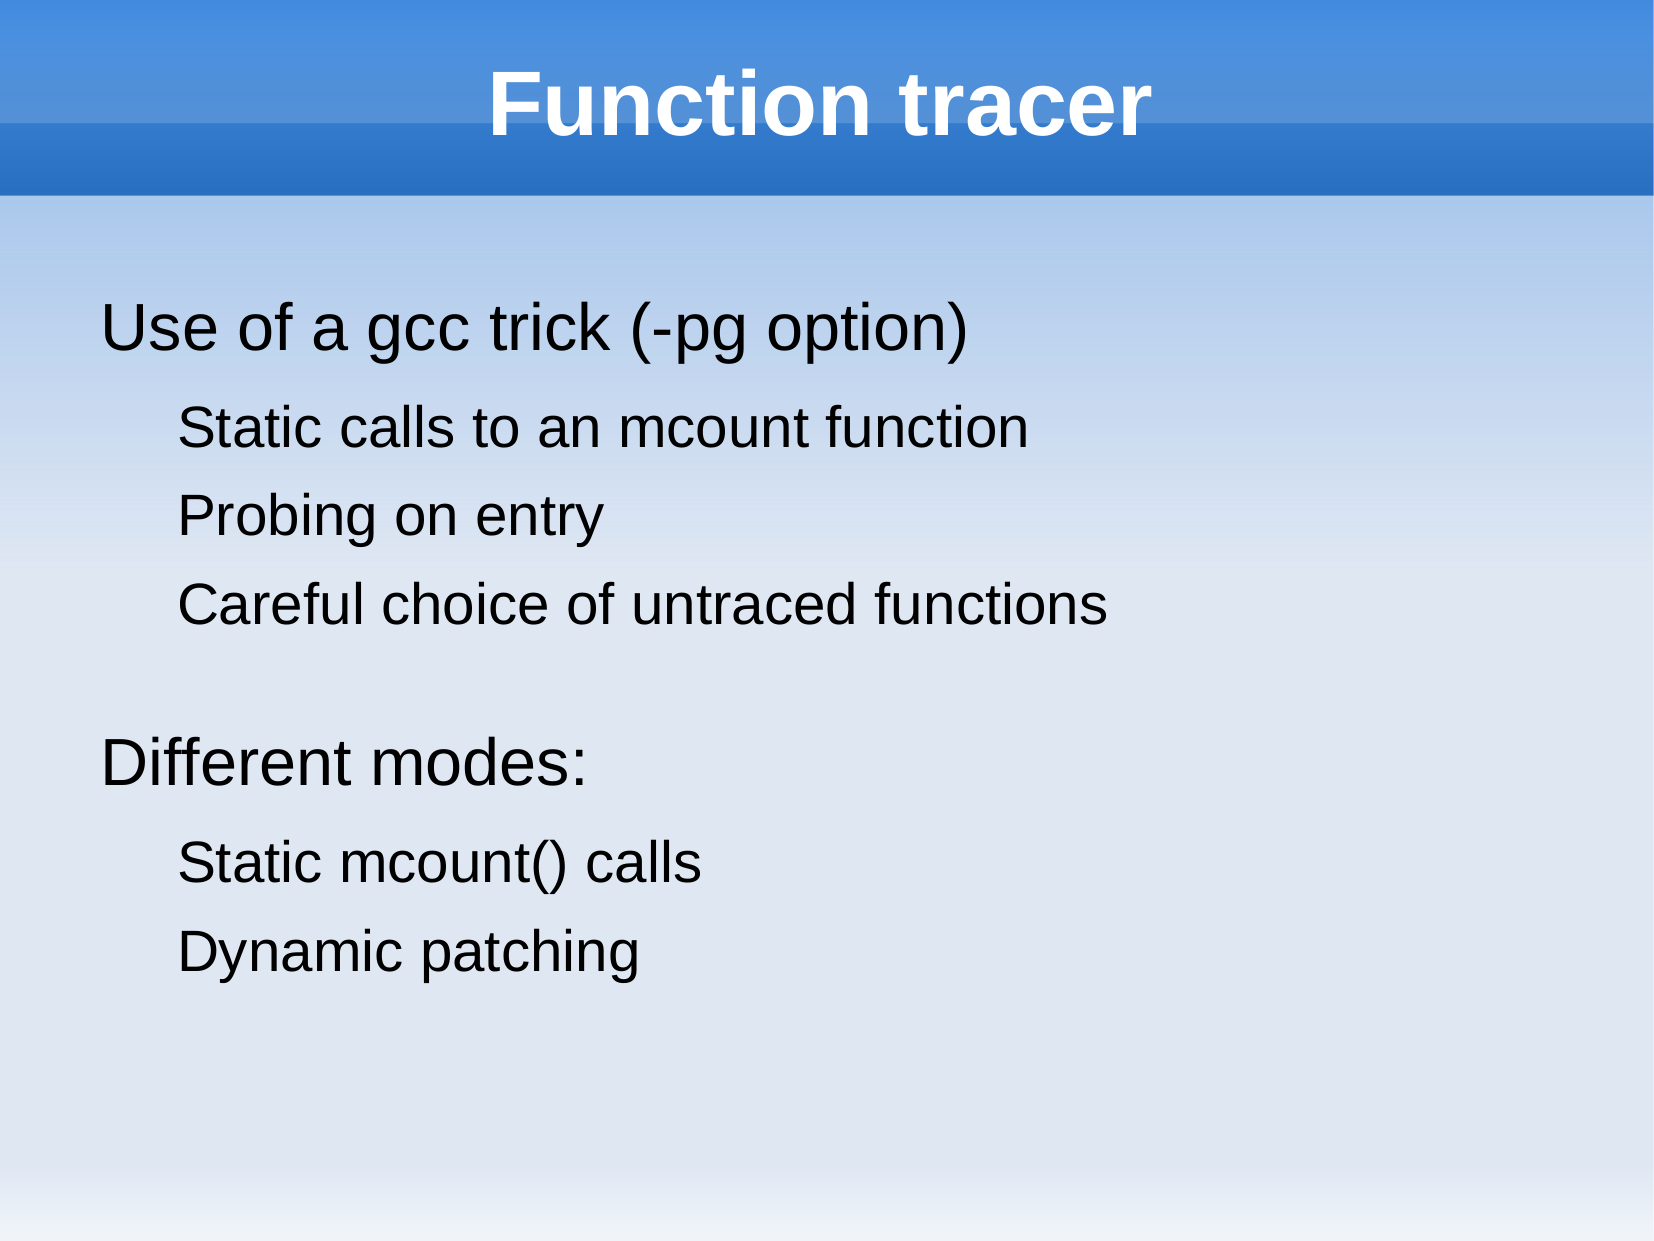

# Function tracer
Use of a gcc trick (-pg option)
Static calls to an mcount function
Probing on entry
Careful choice of untraced functions
Different modes:
Static mcount() calls
Dynamic patching